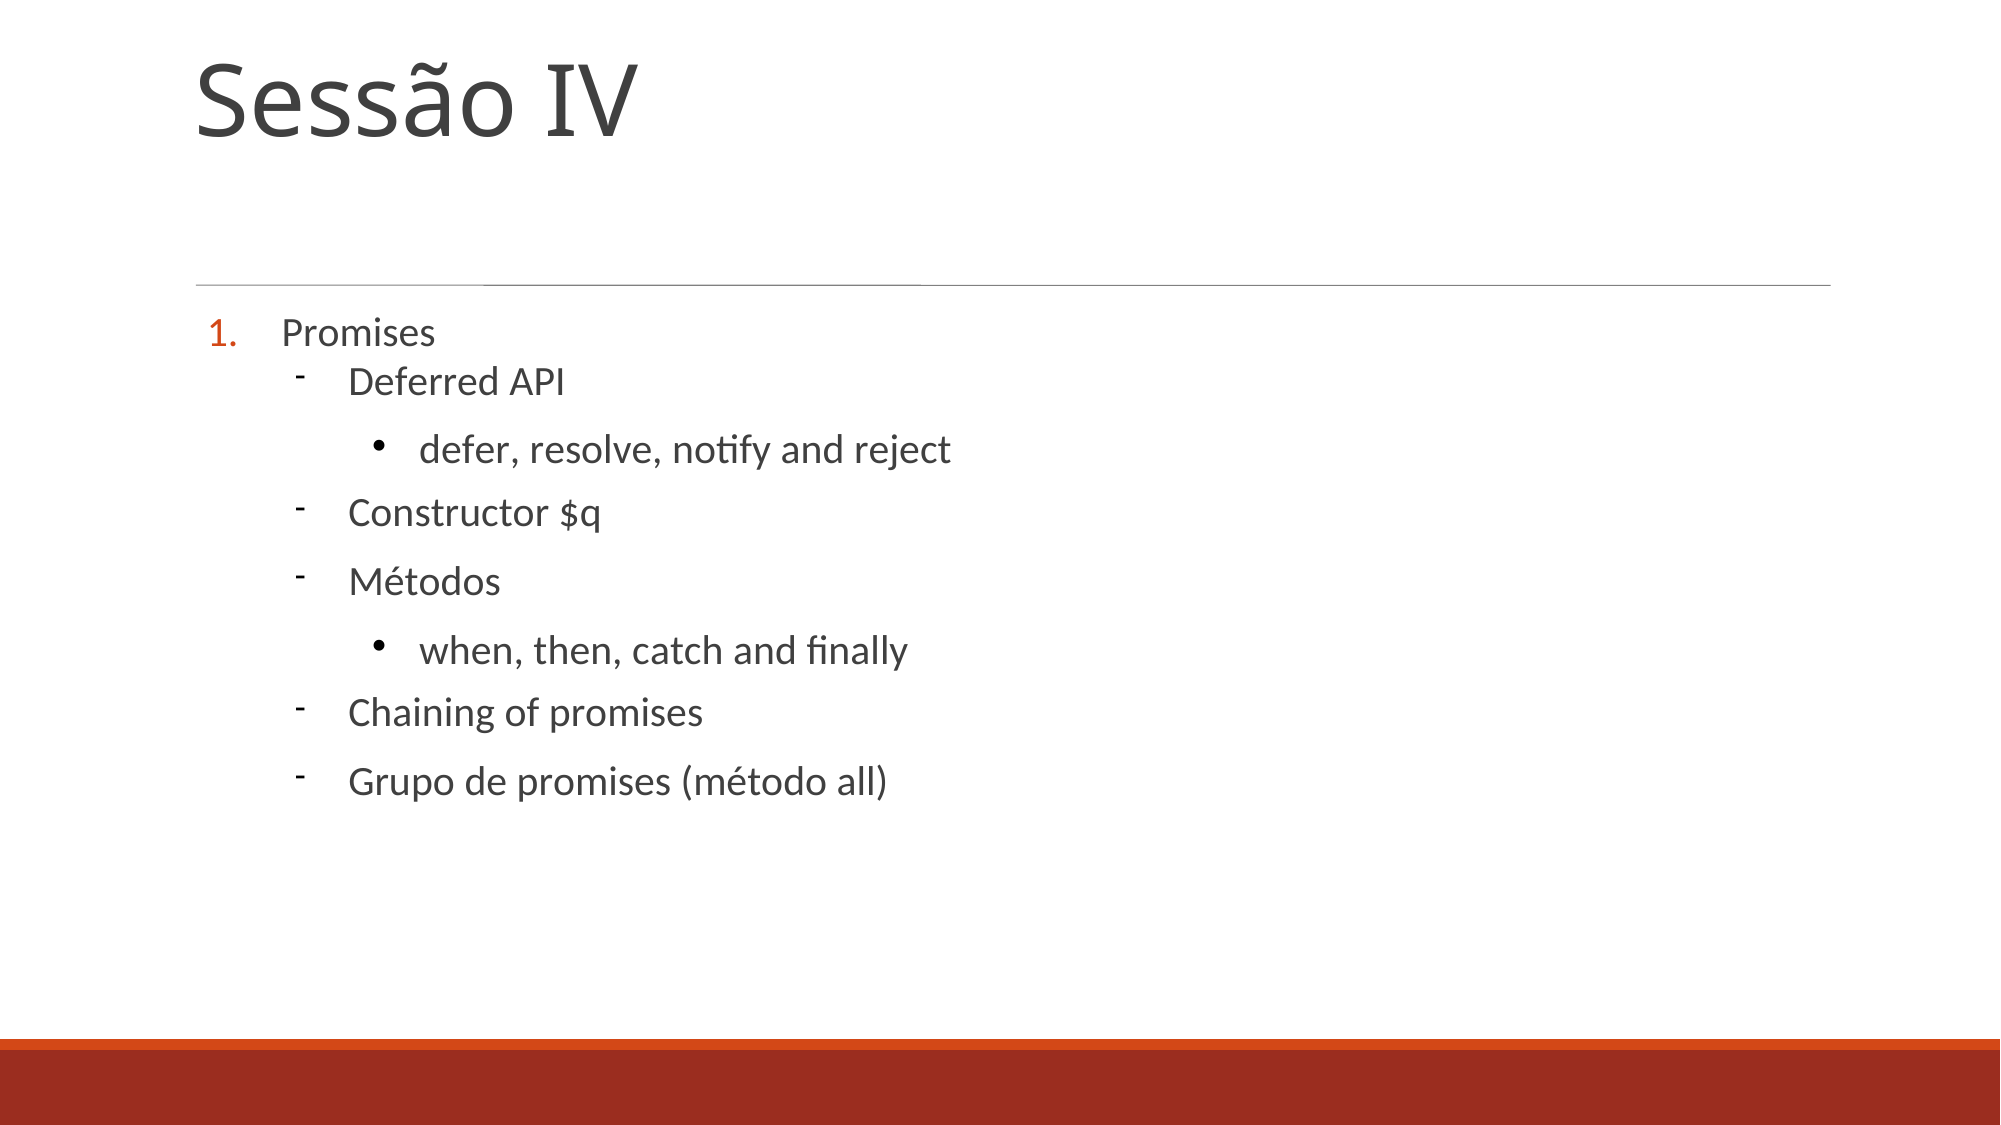

# Sessão IV
Promises
Deferred API
defer, resolve, notify and reject
Constructor $q
Métodos
when, then, catch and finally
Chaining of promises
Grupo de promises (método all)